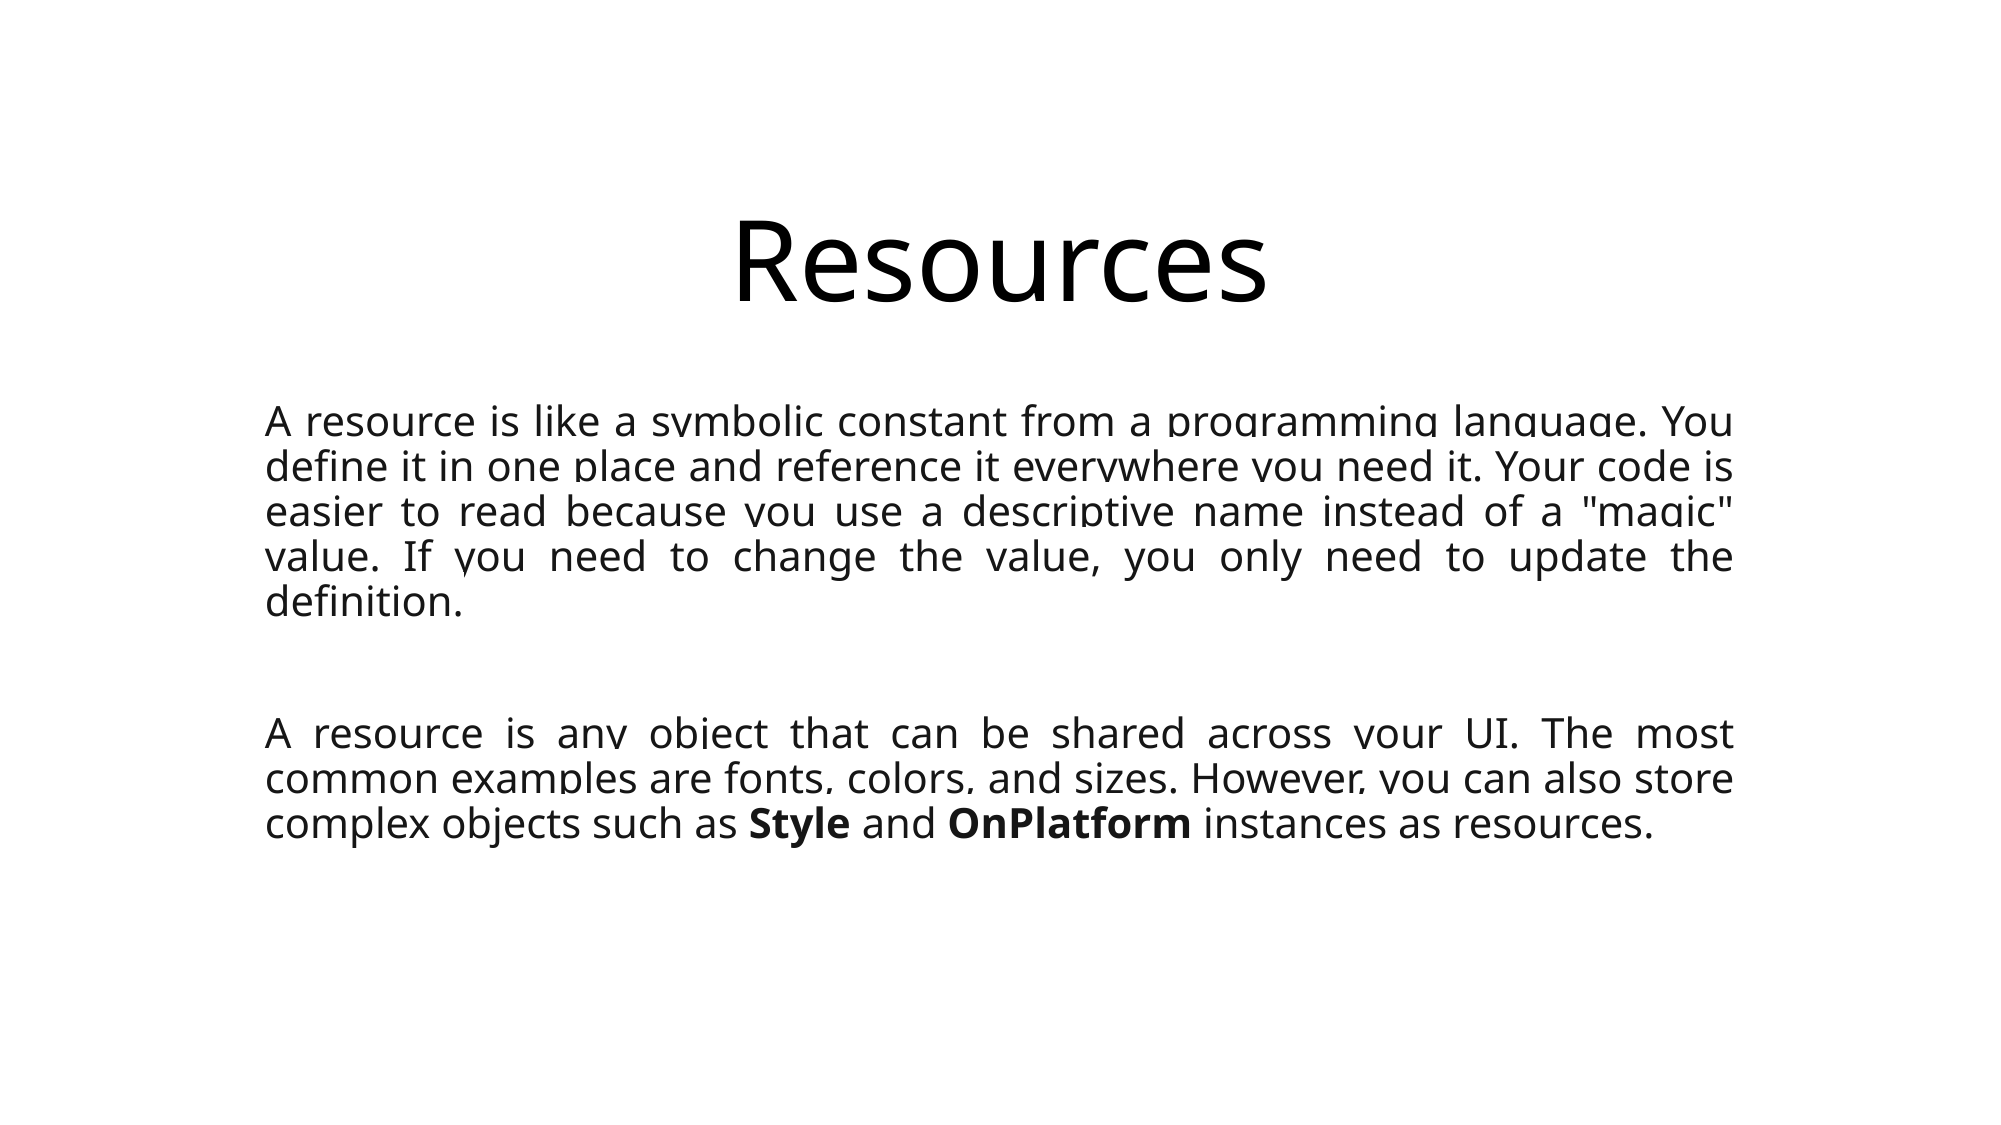

# Resources
A resource is like a symbolic constant from a programming language. You define it in one place and reference it everywhere you need it. Your code is easier to read because you use a descriptive name instead of a "magic" value. If you need to change the value, you only need to update the definition.
A resource is any object that can be shared across your UI. The most common examples are fonts, colors, and sizes. However, you can also store complex objects such as Style and OnPlatform instances as resources.